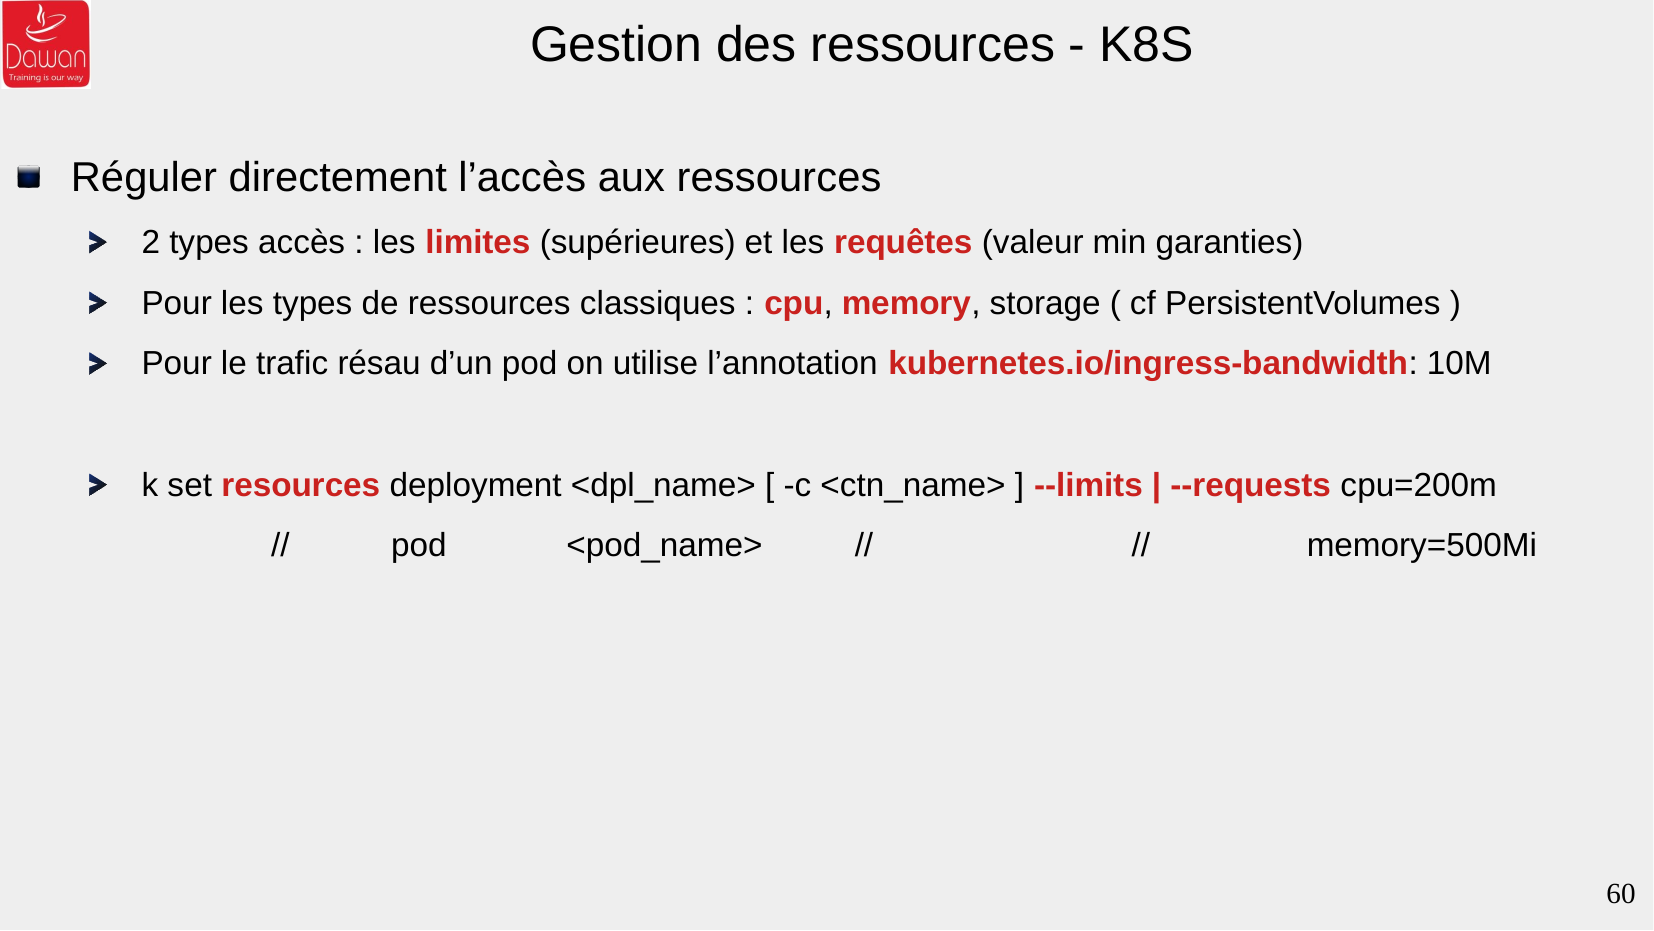

# Gestion des ressources - K8S
Réguler directement l’accès aux ressources
2 types accès : les limites (supérieures) et les requêtes (valeur min garanties)
Pour les types de ressources classiques : cpu, memory, storage ( cf PersistentVolumes )
Pour le trafic résau d’un pod on utilise l’annotation kubernetes.io/ingress-bandwidth: 10M
k set resources deployment <dpl_name> [ -c <ctn_name> ] --limits | --requests cpu=200m
 // pod <pod_name> // // memory=500Mi
60